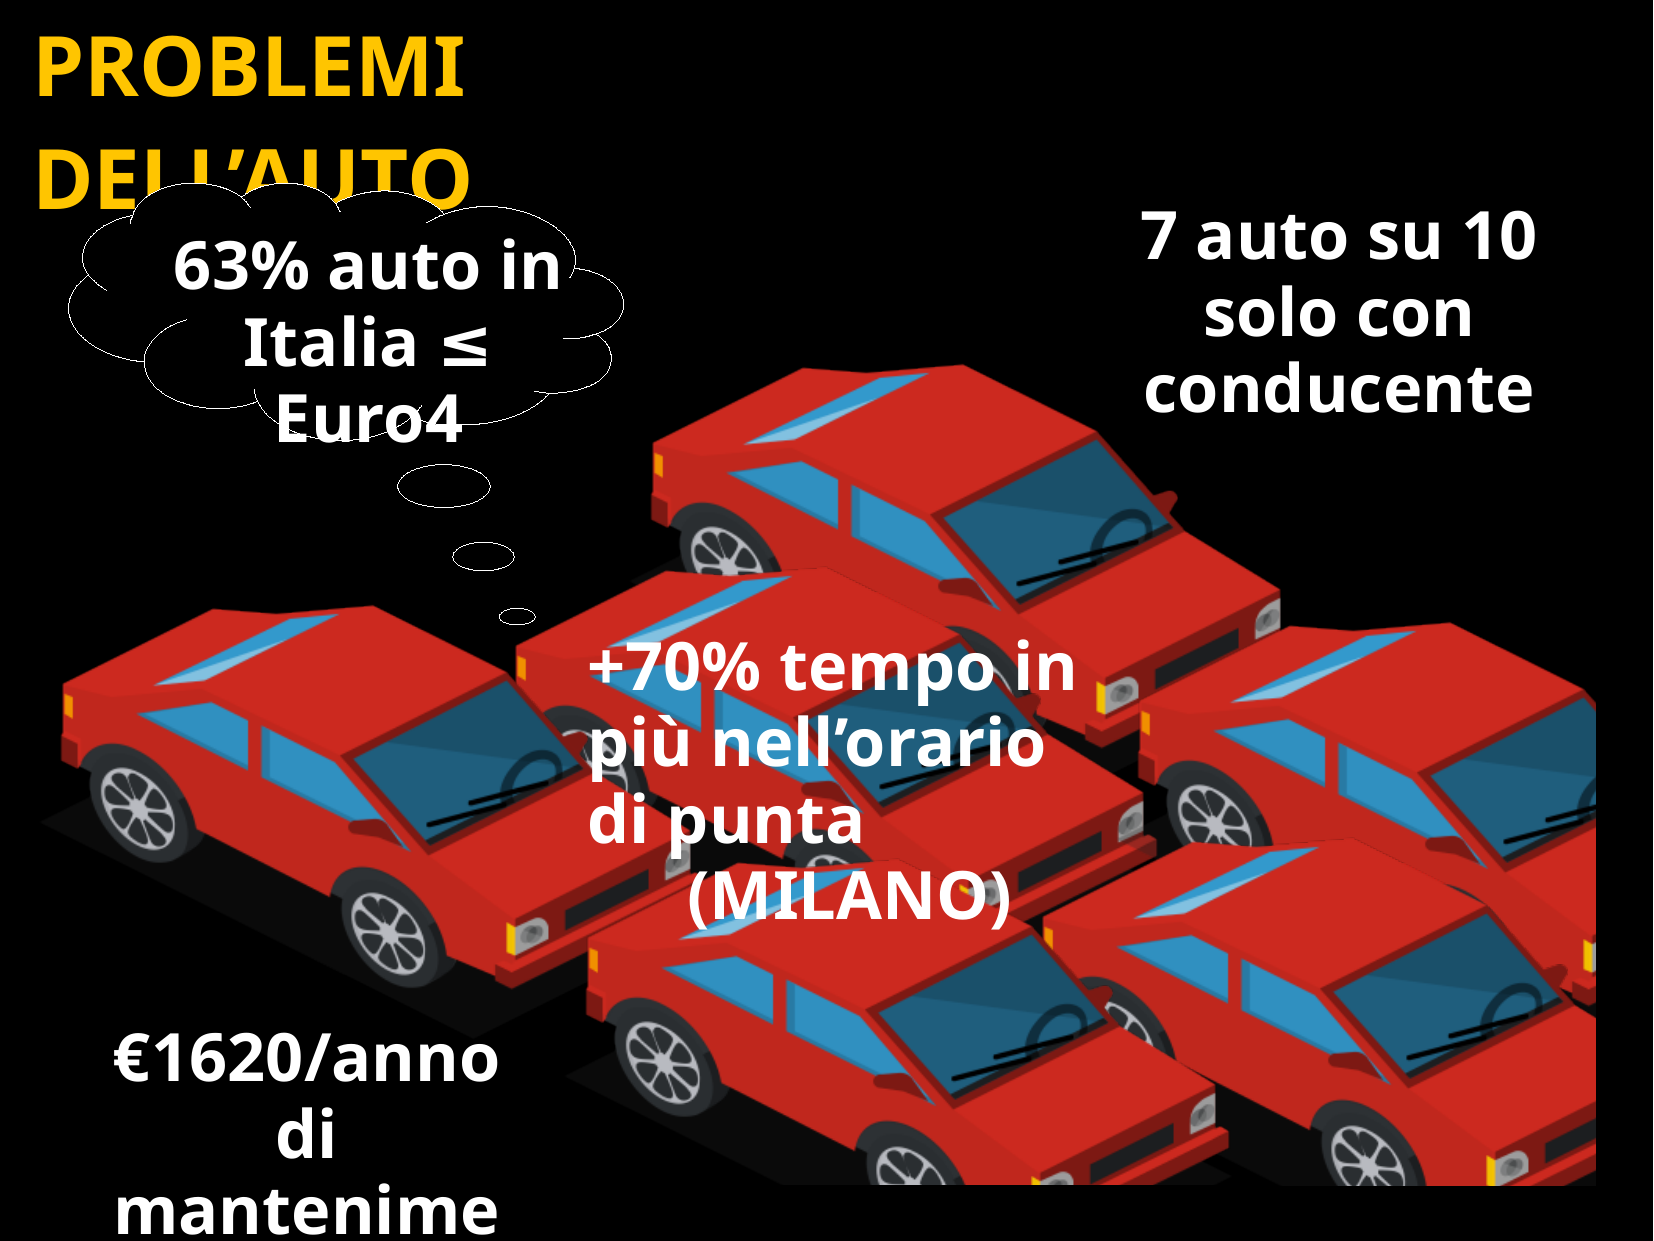

PROBLEMI DELL’AUTO
7 auto su 10
solo con conducente
63% auto in Italia ≤ Euro4
+70% tempo in più nell’orario di punta
(MILANO)
€1620/anno di mantenimento